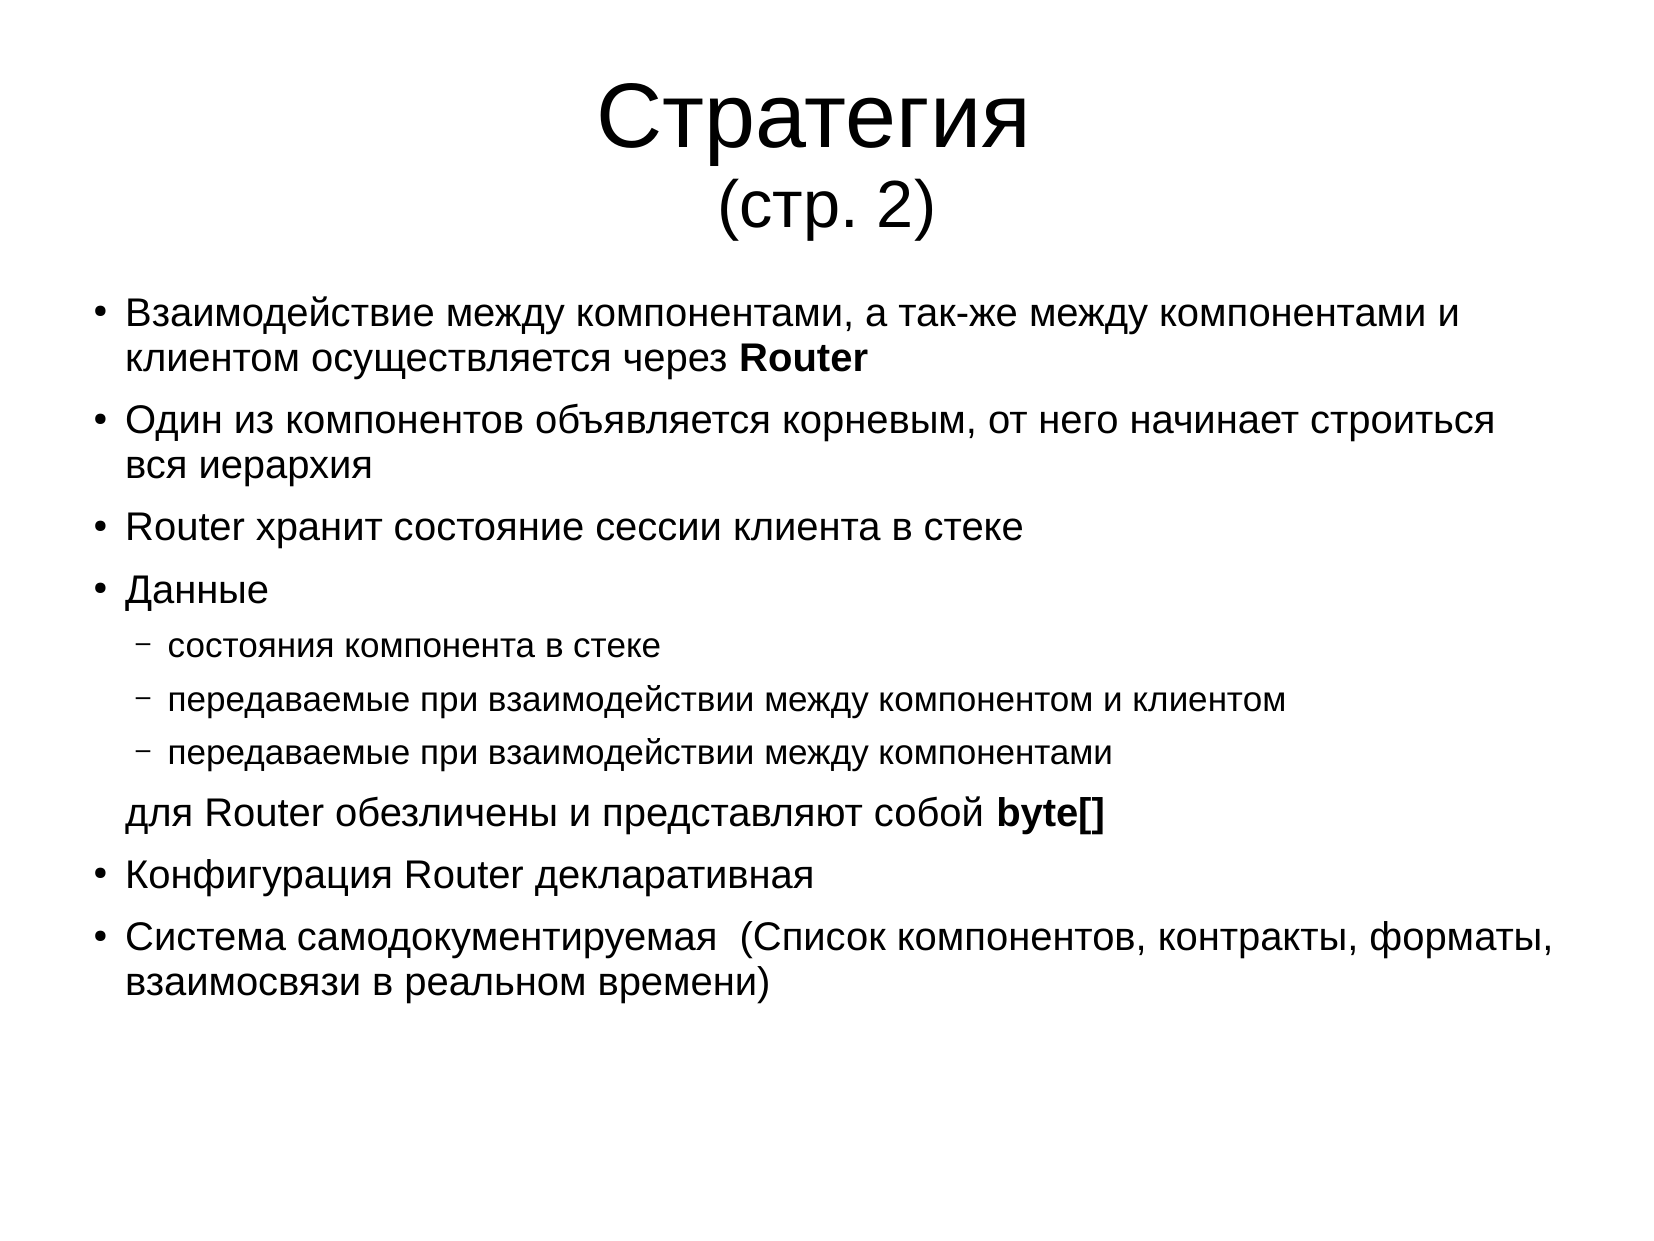

# Стратегия (стр. 2)
Взаимодействие между компонентами, а так-же между компонентами и клиентом осуществляется через Router
Один из компонентов объявляется корневым, от него начинает строиться вся иерархия
Router хранит состояние сессии клиента в стеке
Данные
состояния компонента в стеке
передаваемые при взаимодействии между компонентом и клиентом
передаваемые при взаимодействии между компонентами
для Router обезличены и представляют собой byte[]
Конфигурация Router декларативная
Система самодокументируемая (Список компонентов, контракты, форматы, взаимосвязи в реальном времени)